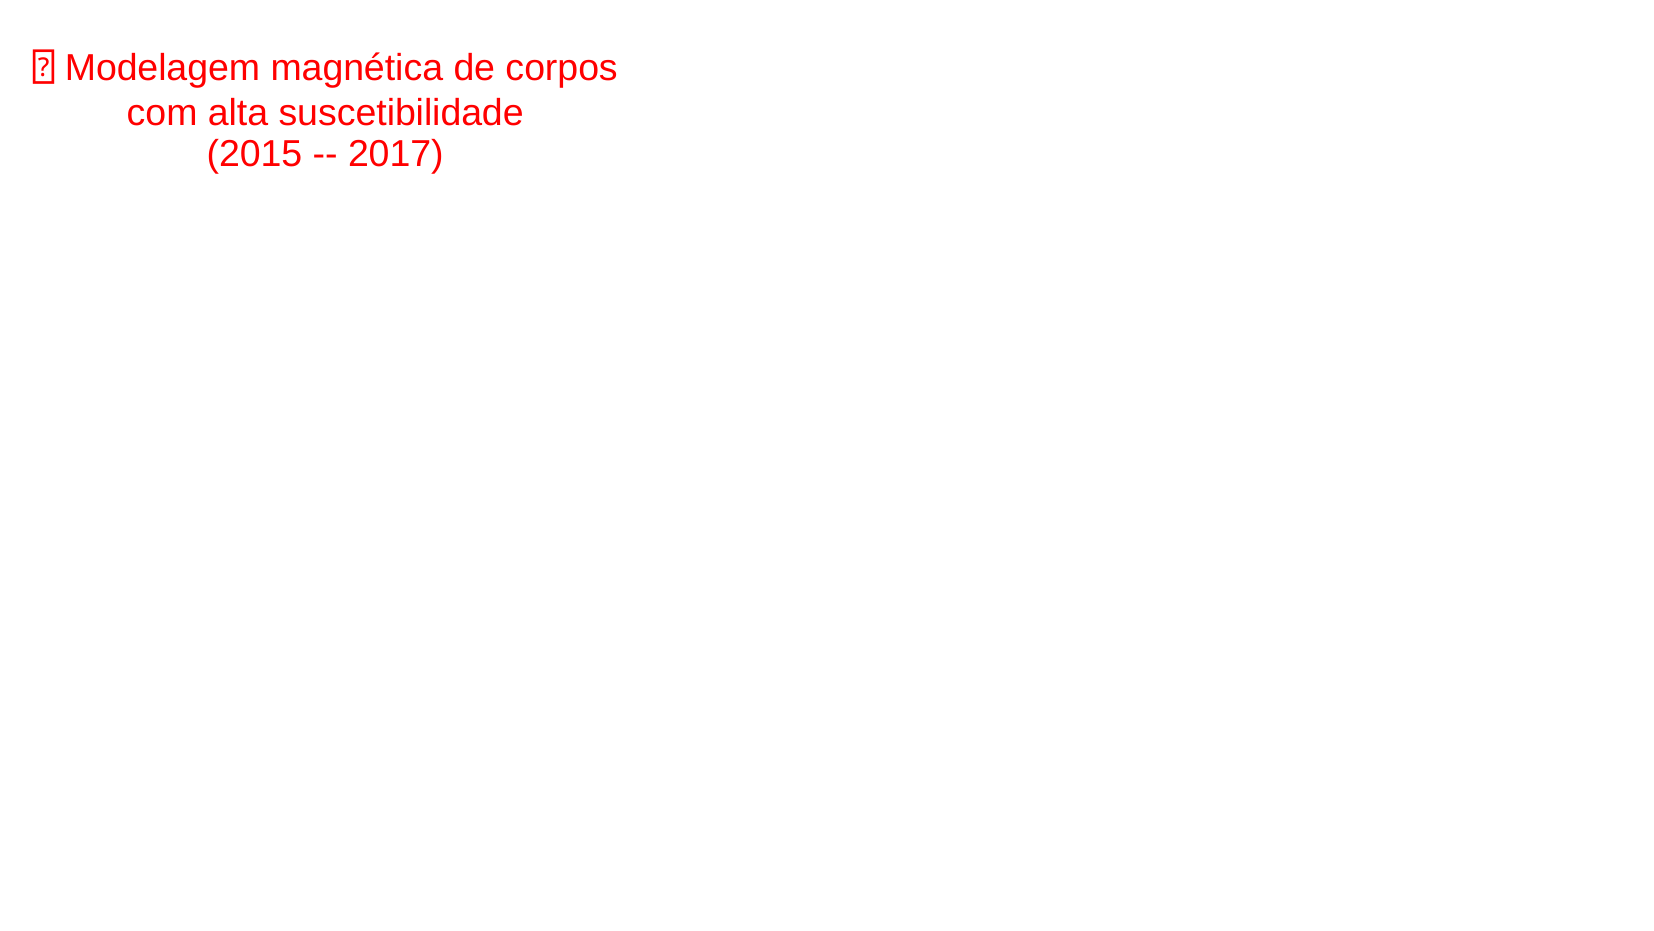

⍰ Modelagem magnética de corpos com alta suscetibilidade
(2015 -- 2017)